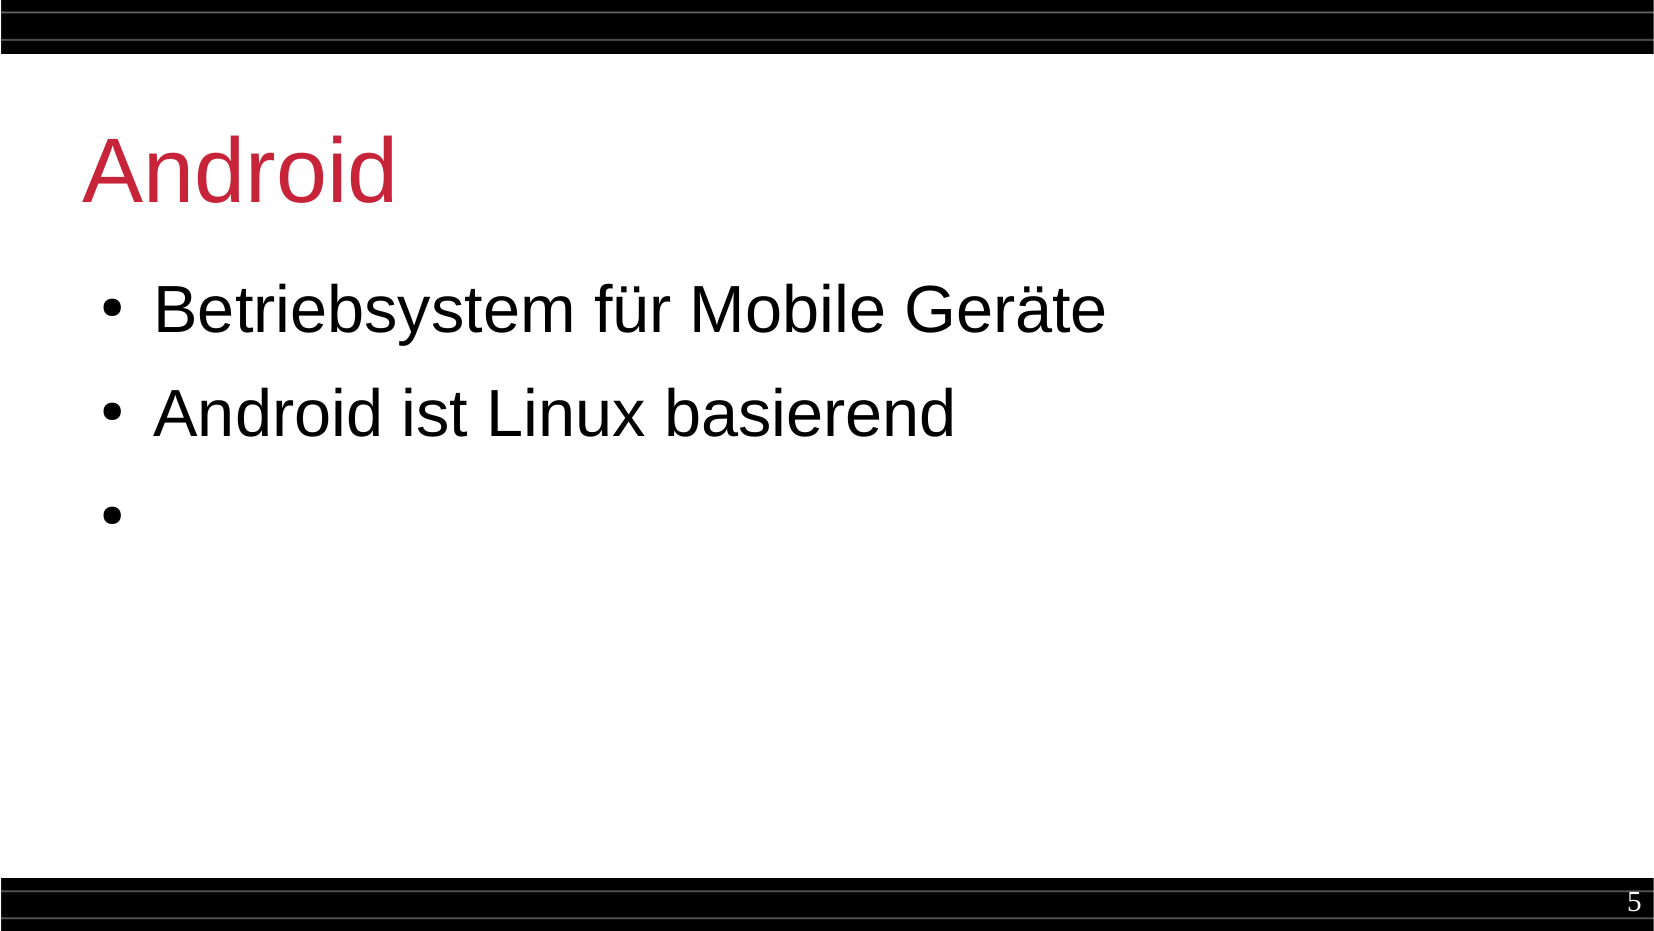

# Android
Betriebsystem für Mobile Geräte
Android ist Linux basierend